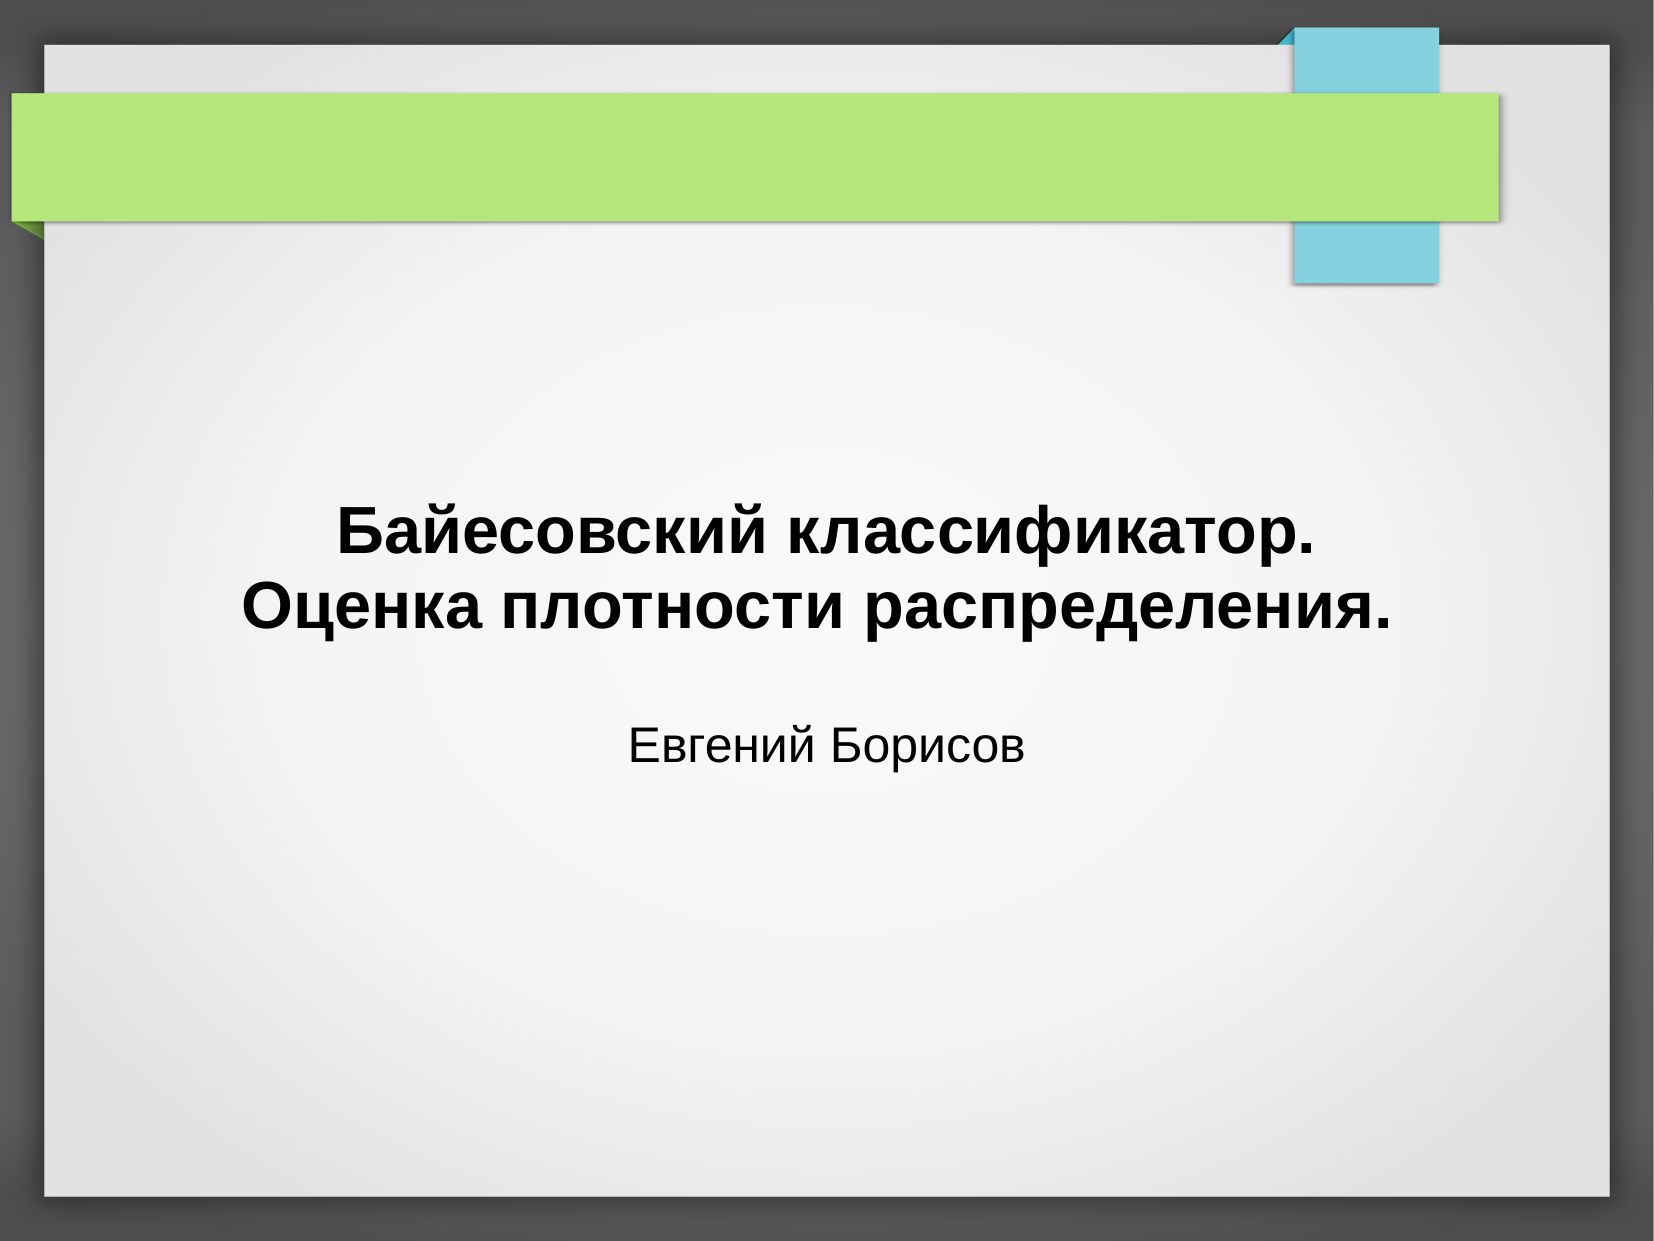

# Байесовский классификатор.
Оценка плотности распределения.
Евгений Борисов